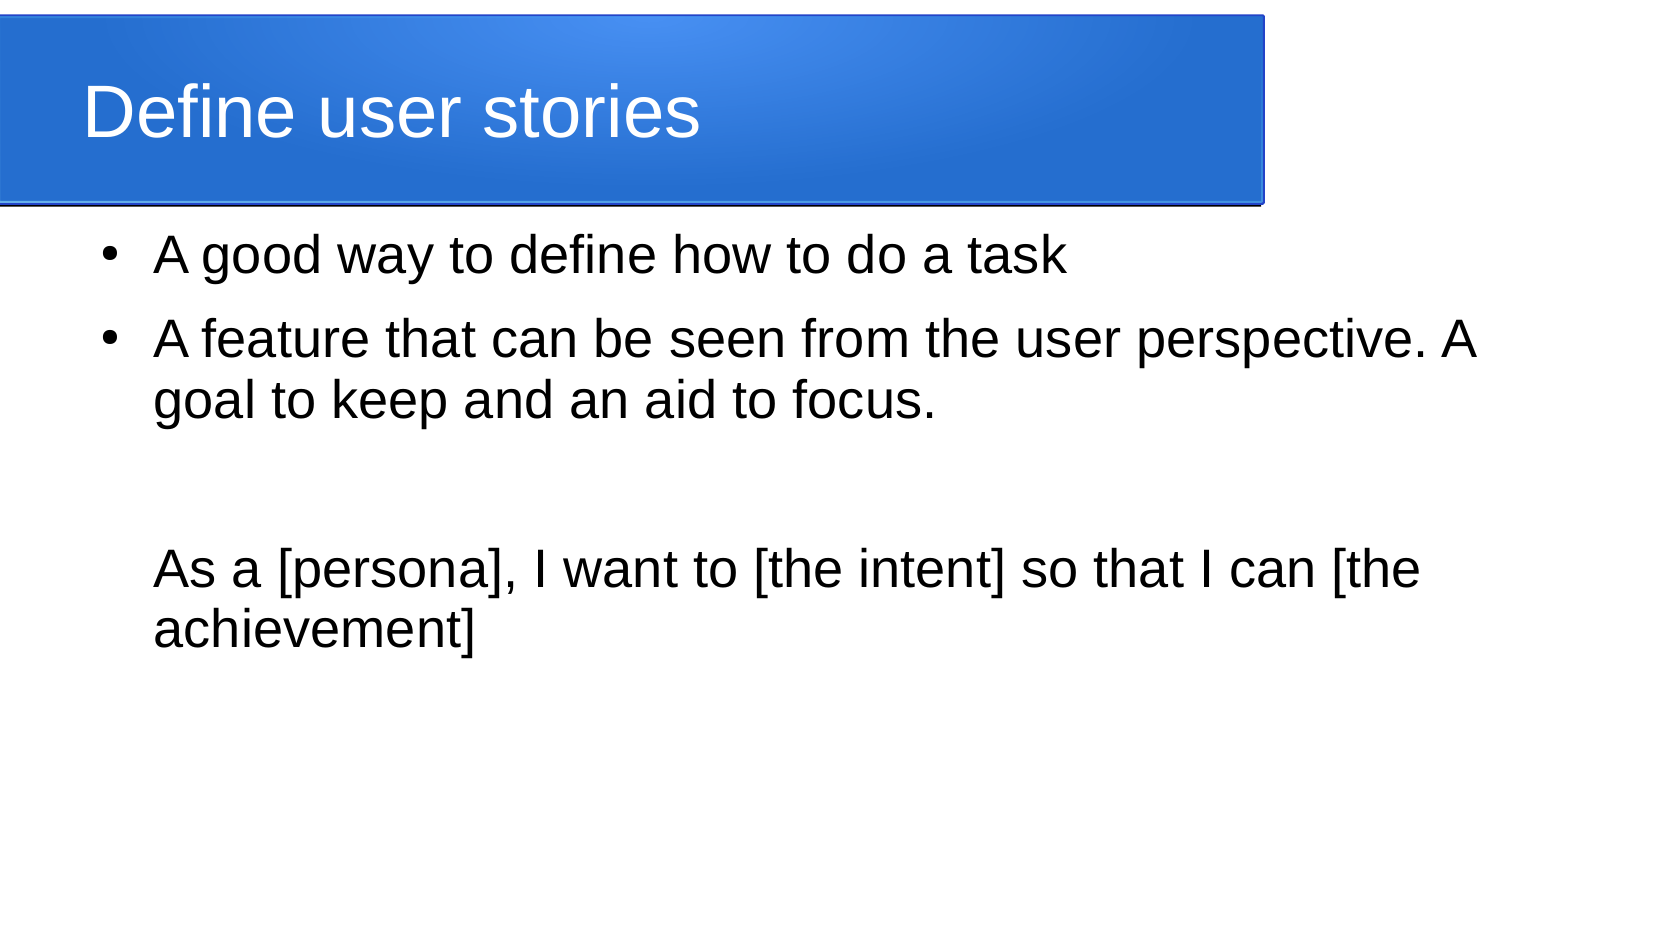

# Define user stories
A good way to define how to do a task
A feature that can be seen from the user perspective. A goal to keep and an aid to focus.
As a [persona], I want to [the intent] so that I can [the achievement]